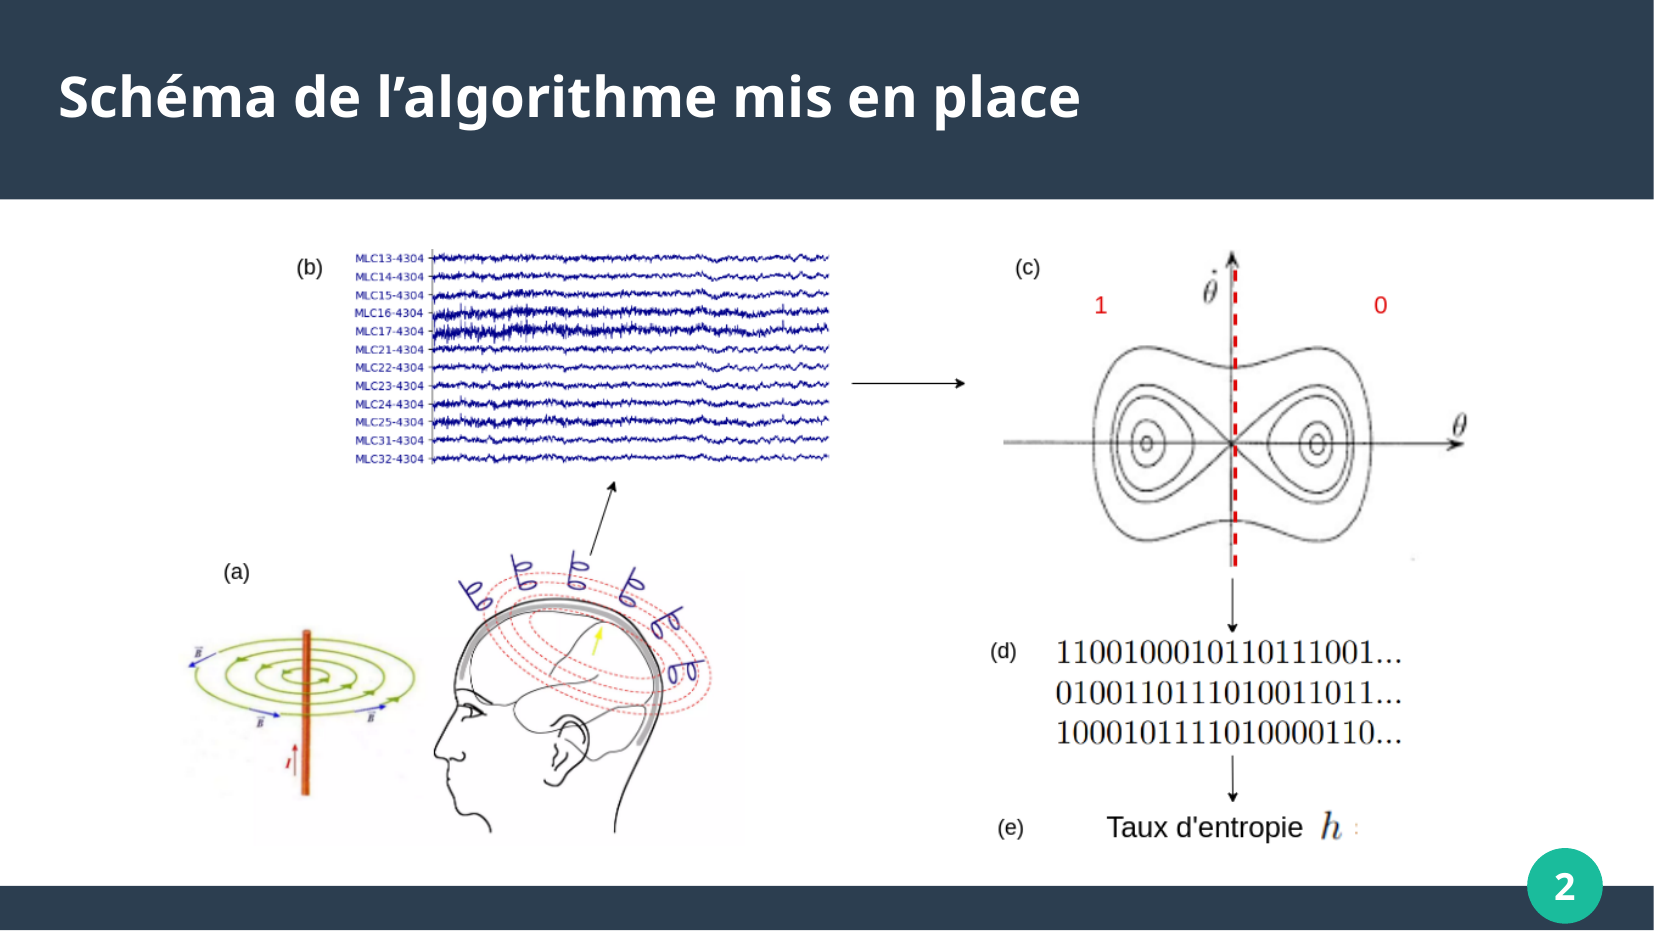

# Schéma de l’algorithme mis en place